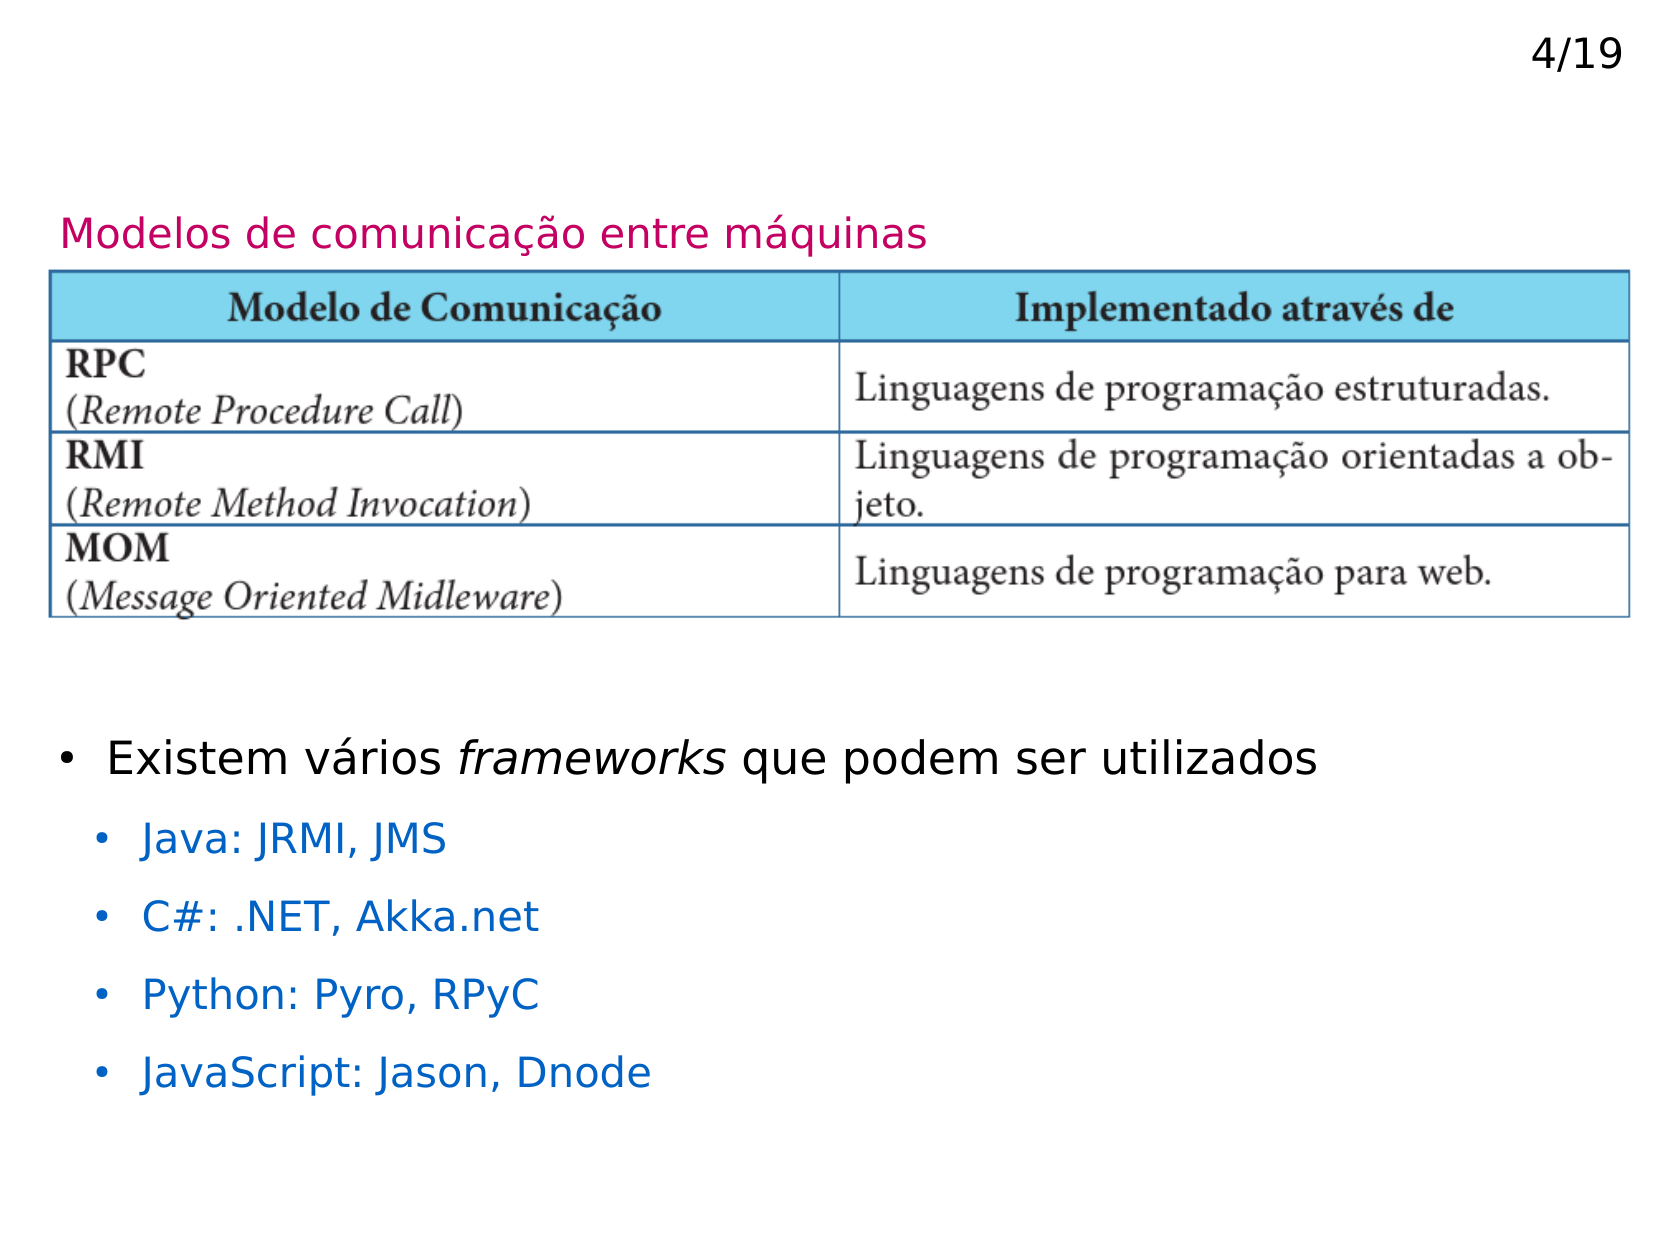

#
4
Modelos de comunicação entre máquinas
Existem vários frameworks que podem ser utilizados
Java: JRMI, JMS
C#: .NET, Akka.net
Python: Pyro, RPyC
JavaScript: Jason, Dnode